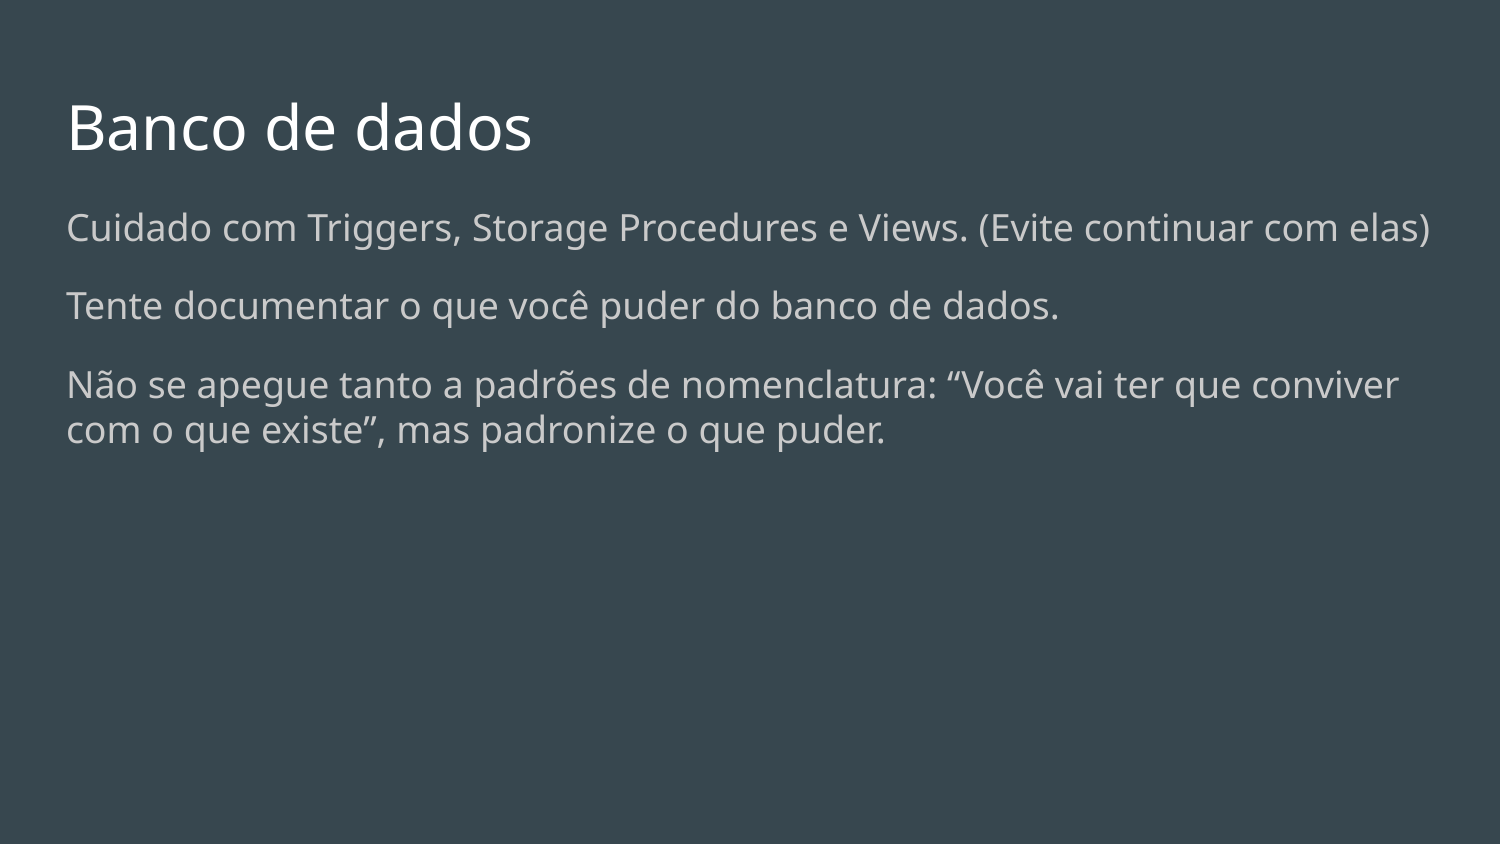

# Banco de dados
Cuidado com Triggers, Storage Procedures e Views. (Evite continuar com elas)
Tente documentar o que você puder do banco de dados.
Não se apegue tanto a padrões de nomenclatura: “Você vai ter que conviver com o que existe”, mas padronize o que puder.